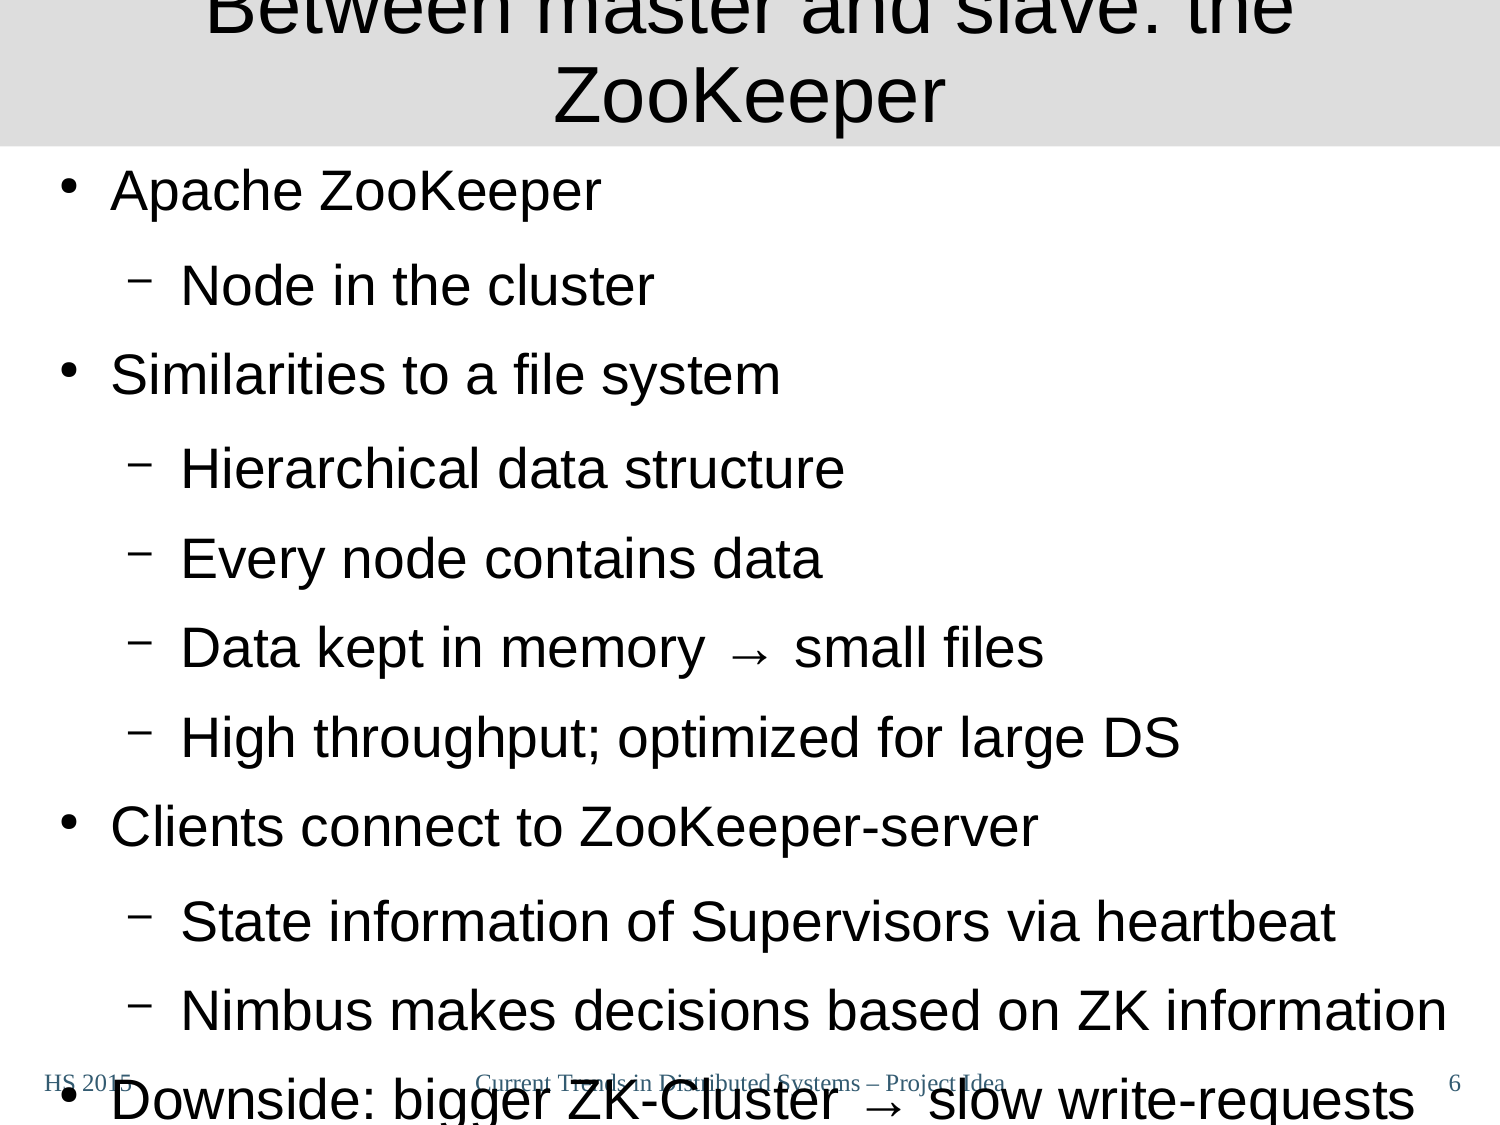

# Between master and slave: the ZooKeeper
Apache ZooKeeper
Node in the cluster
Similarities to a file system
Hierarchical data structure
Every node contains data
Data kept in memory → small files
High throughput; optimized for large DS
Clients connect to ZooKeeper-server
State information of Supervisors via heartbeat
Nimbus makes decisions based on ZK information
Downside: bigger ZK-Cluster → slow write-requests
Write-request passed to all ZK-nodes
HS 2015
Current Trends in Distributed Systems – Project Idea